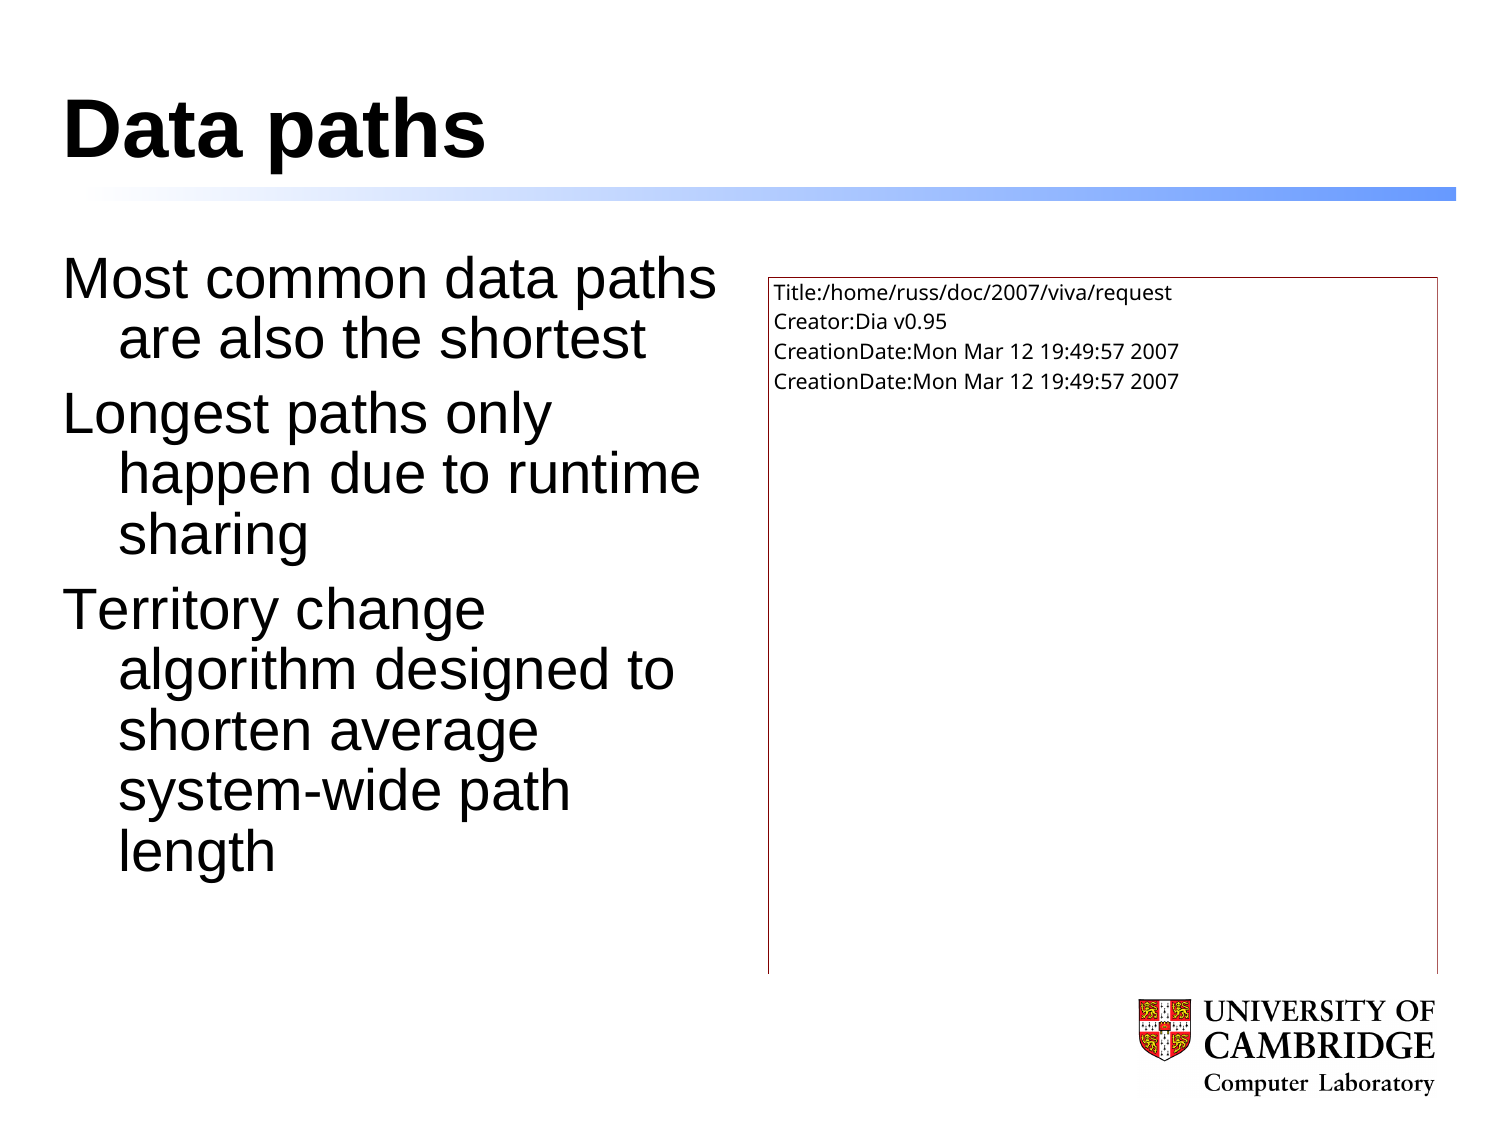

# Data paths
Most common data paths are also the shortest
Longest paths only happen due to runtime sharing
Territory change algorithm designed to shorten average system-wide path length